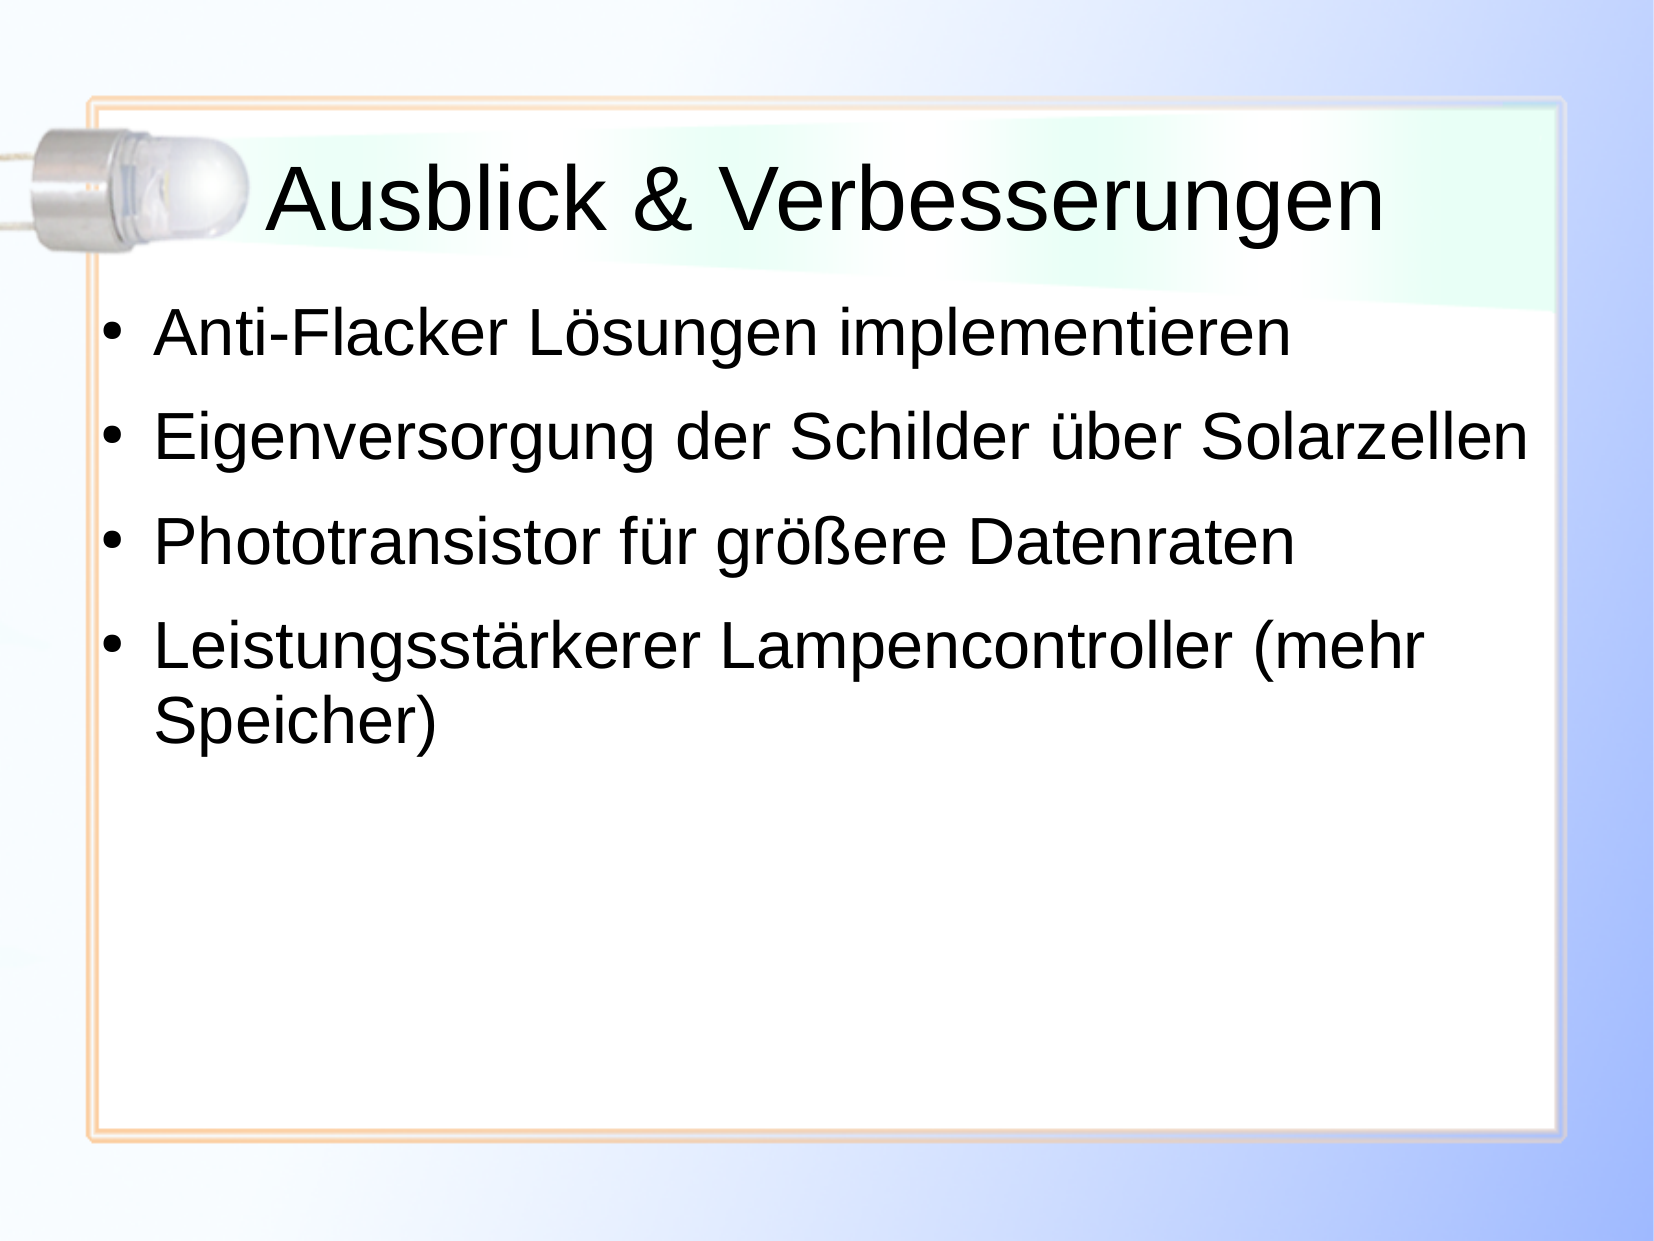

# Ausblick & Verbesserungen
Anti-Flacker Lösungen implementieren
Eigenversorgung der Schilder über Solarzellen
Phototransistor für größere Datenraten
Leistungsstärkerer Lampencontroller (mehr Speicher)